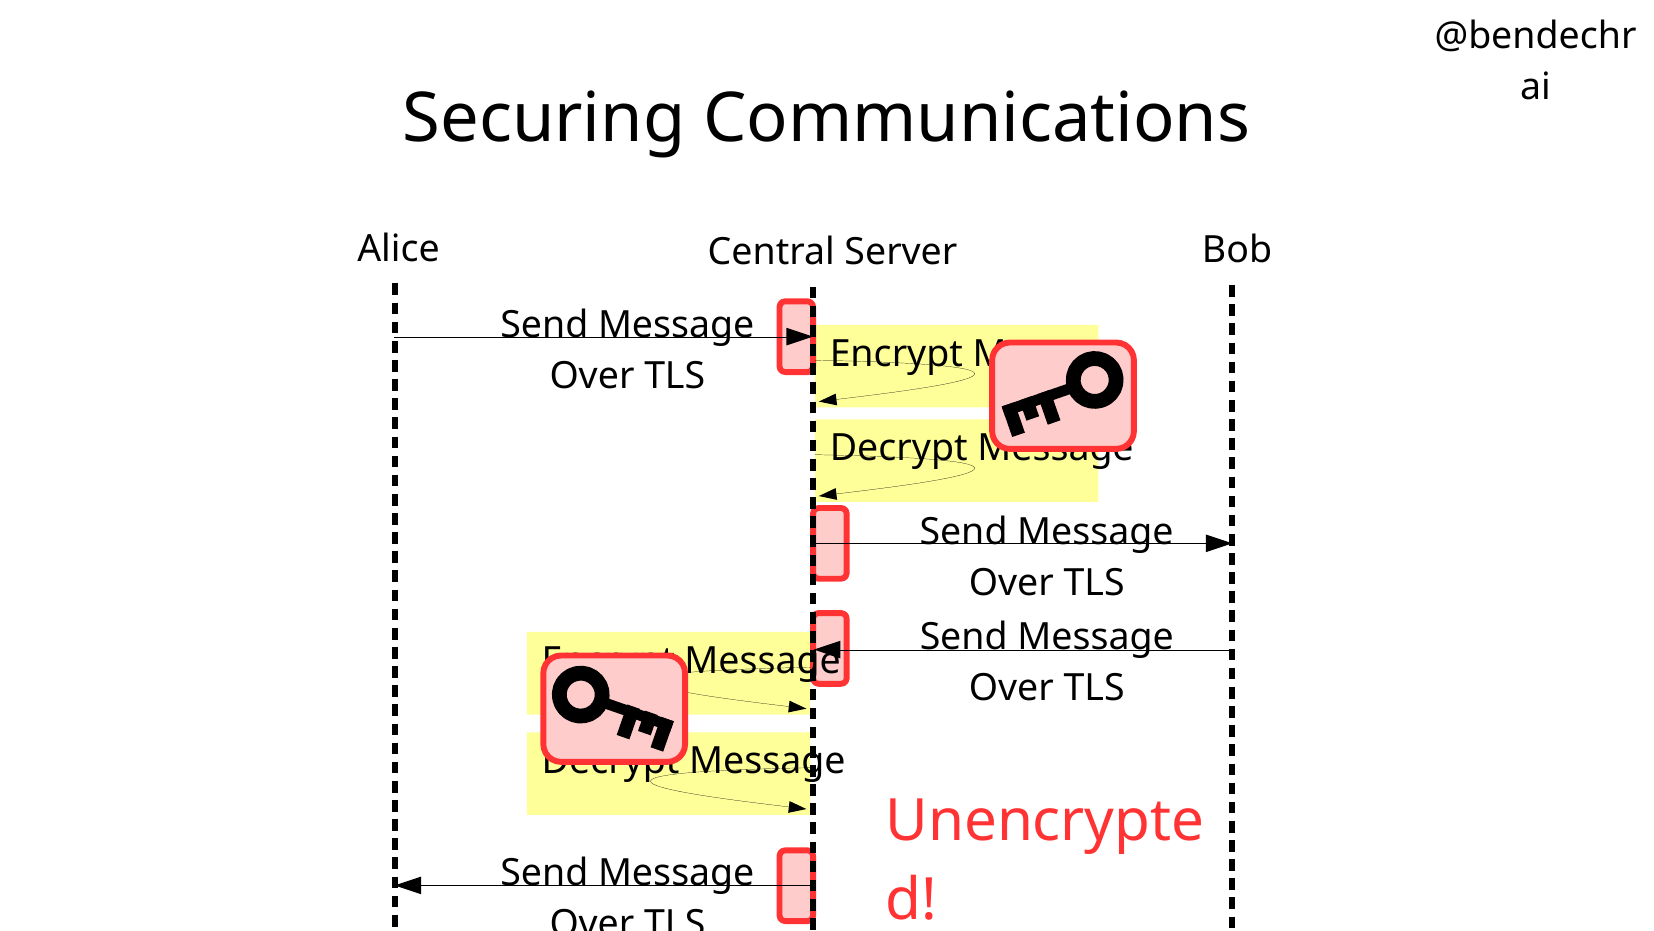

# Securing Communications
Alice
Bob
Central Server
Send Message
Over TLS
Encrypt Message
Decrypt Message
Send Message
Over TLS
Send Message
Over TLS
Encrypt Message
Decrypt Message
Unencrypted!
Send Message
Over TLS